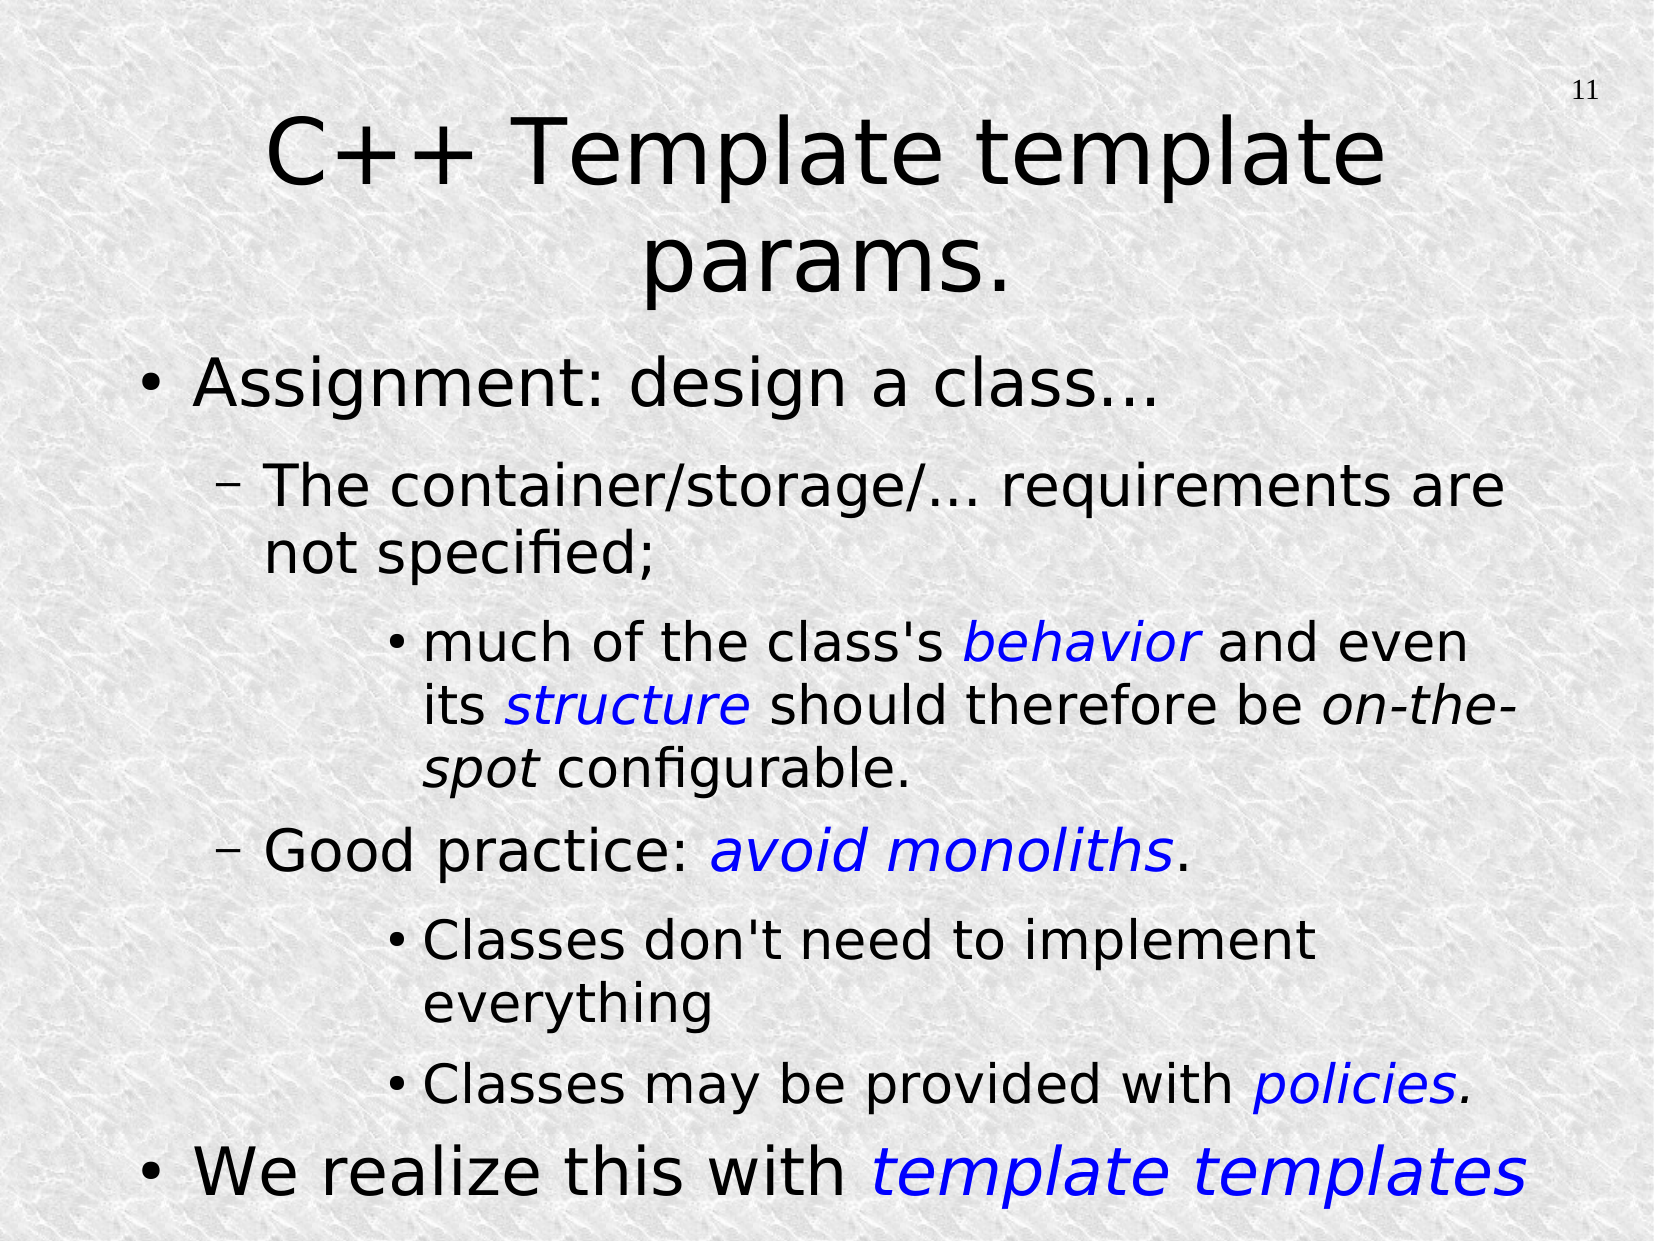

11
# C++ Template template params.
Assignment: design a class...
The container/storage/... requirements are not specified;
much of the class's behavior and even its structure should therefore be on-the-spot configurable.
Good practice: avoid monoliths.
Classes don't need to implement everything
Classes may be provided with policies.
We realize this with template templates